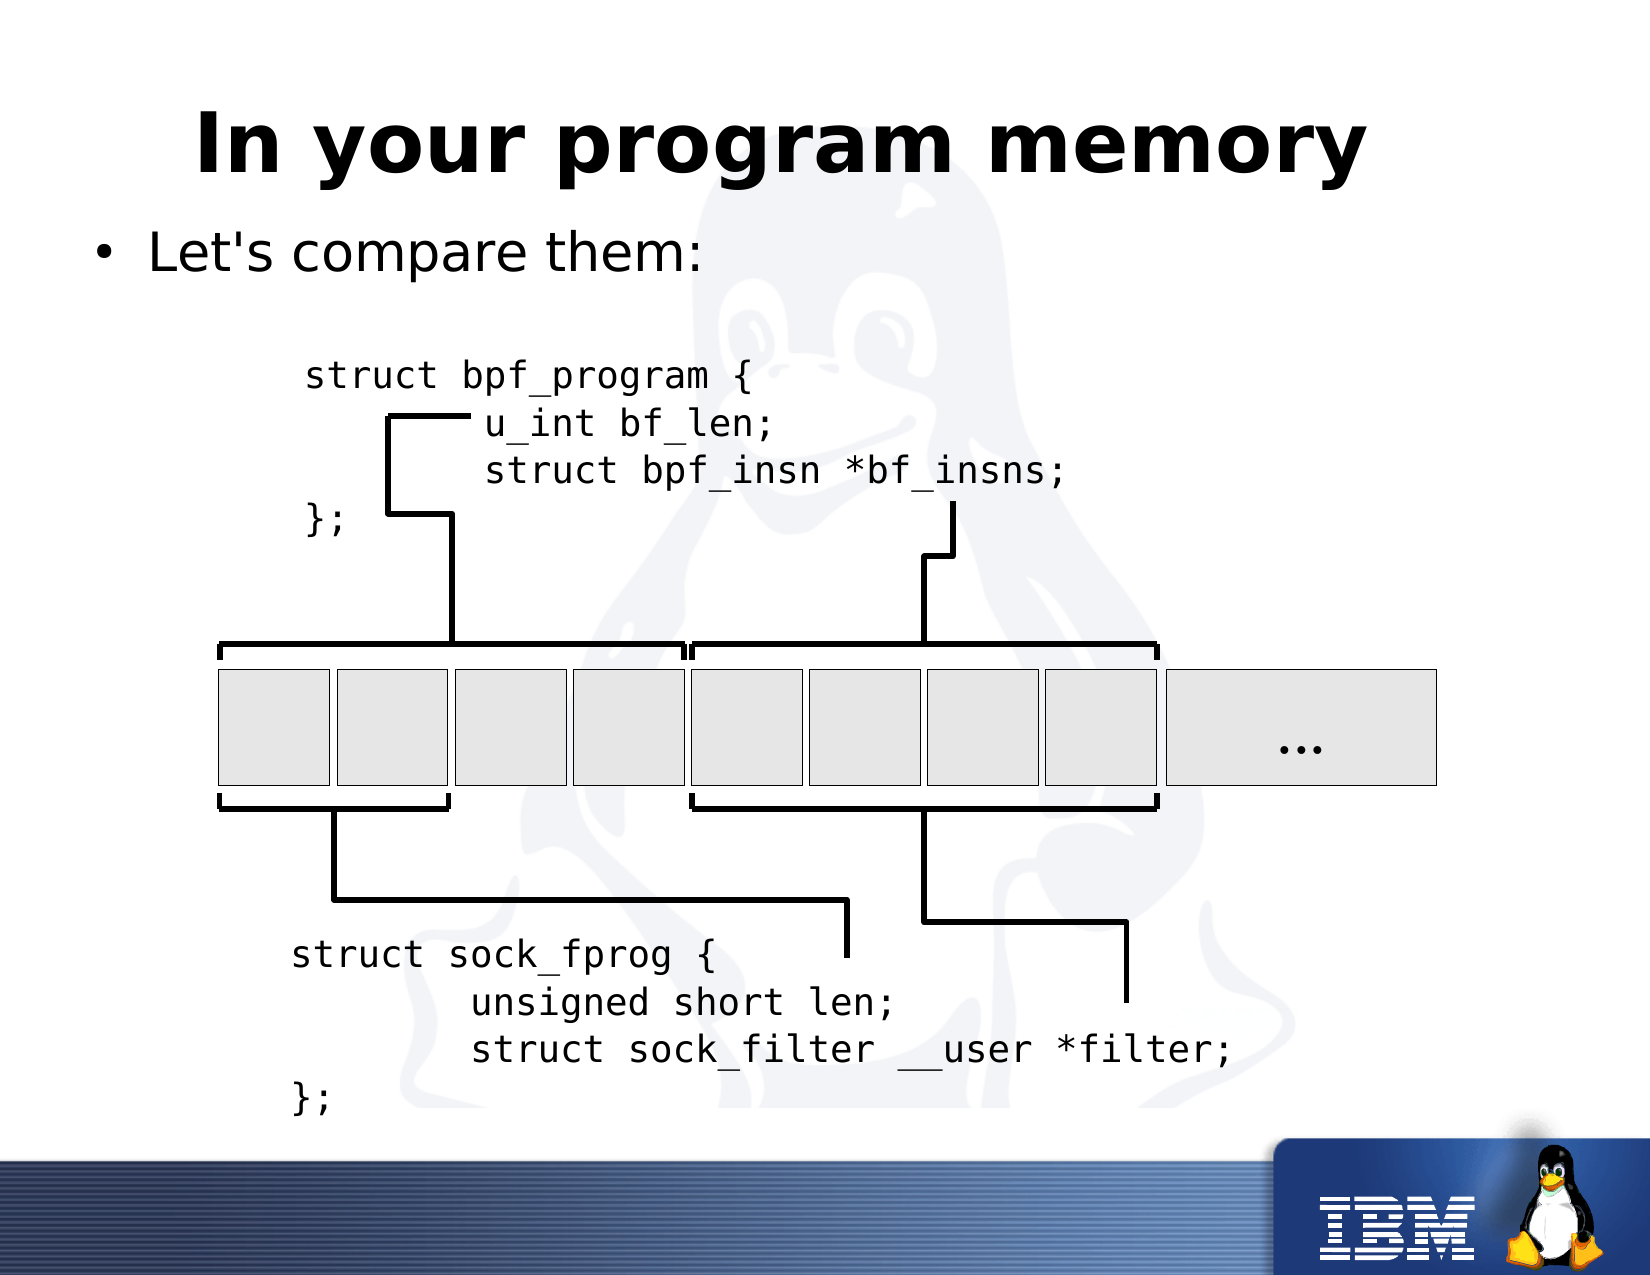

# In your program memory
Let's compare them:
struct bpf_program {
 u_int bf_len;
 struct bpf_insn *bf_insns;
};
...
struct sock_fprog {
 unsigned short len;
 struct sock_filter __user *filter;
};